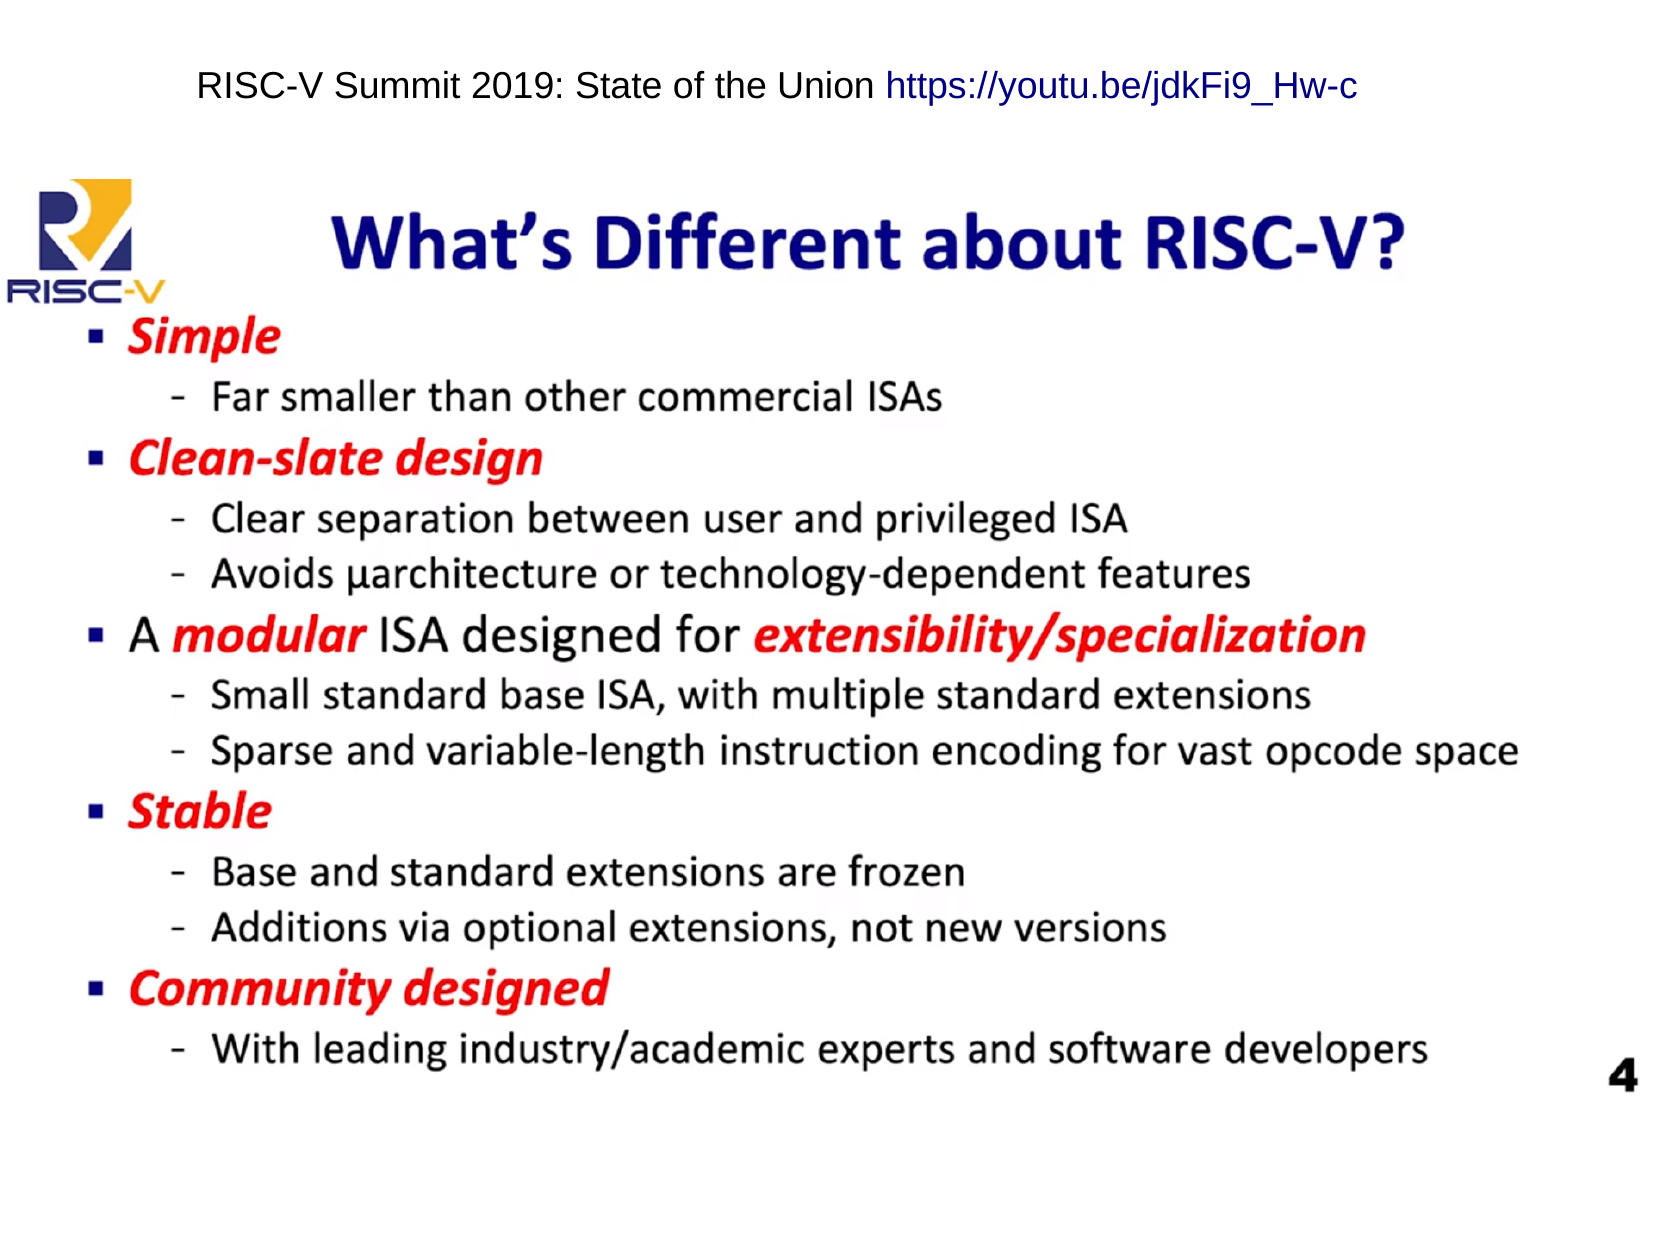

RISC-V Summit 2019: State of the Union https://youtu.be/jdkFi9_Hw-c
#